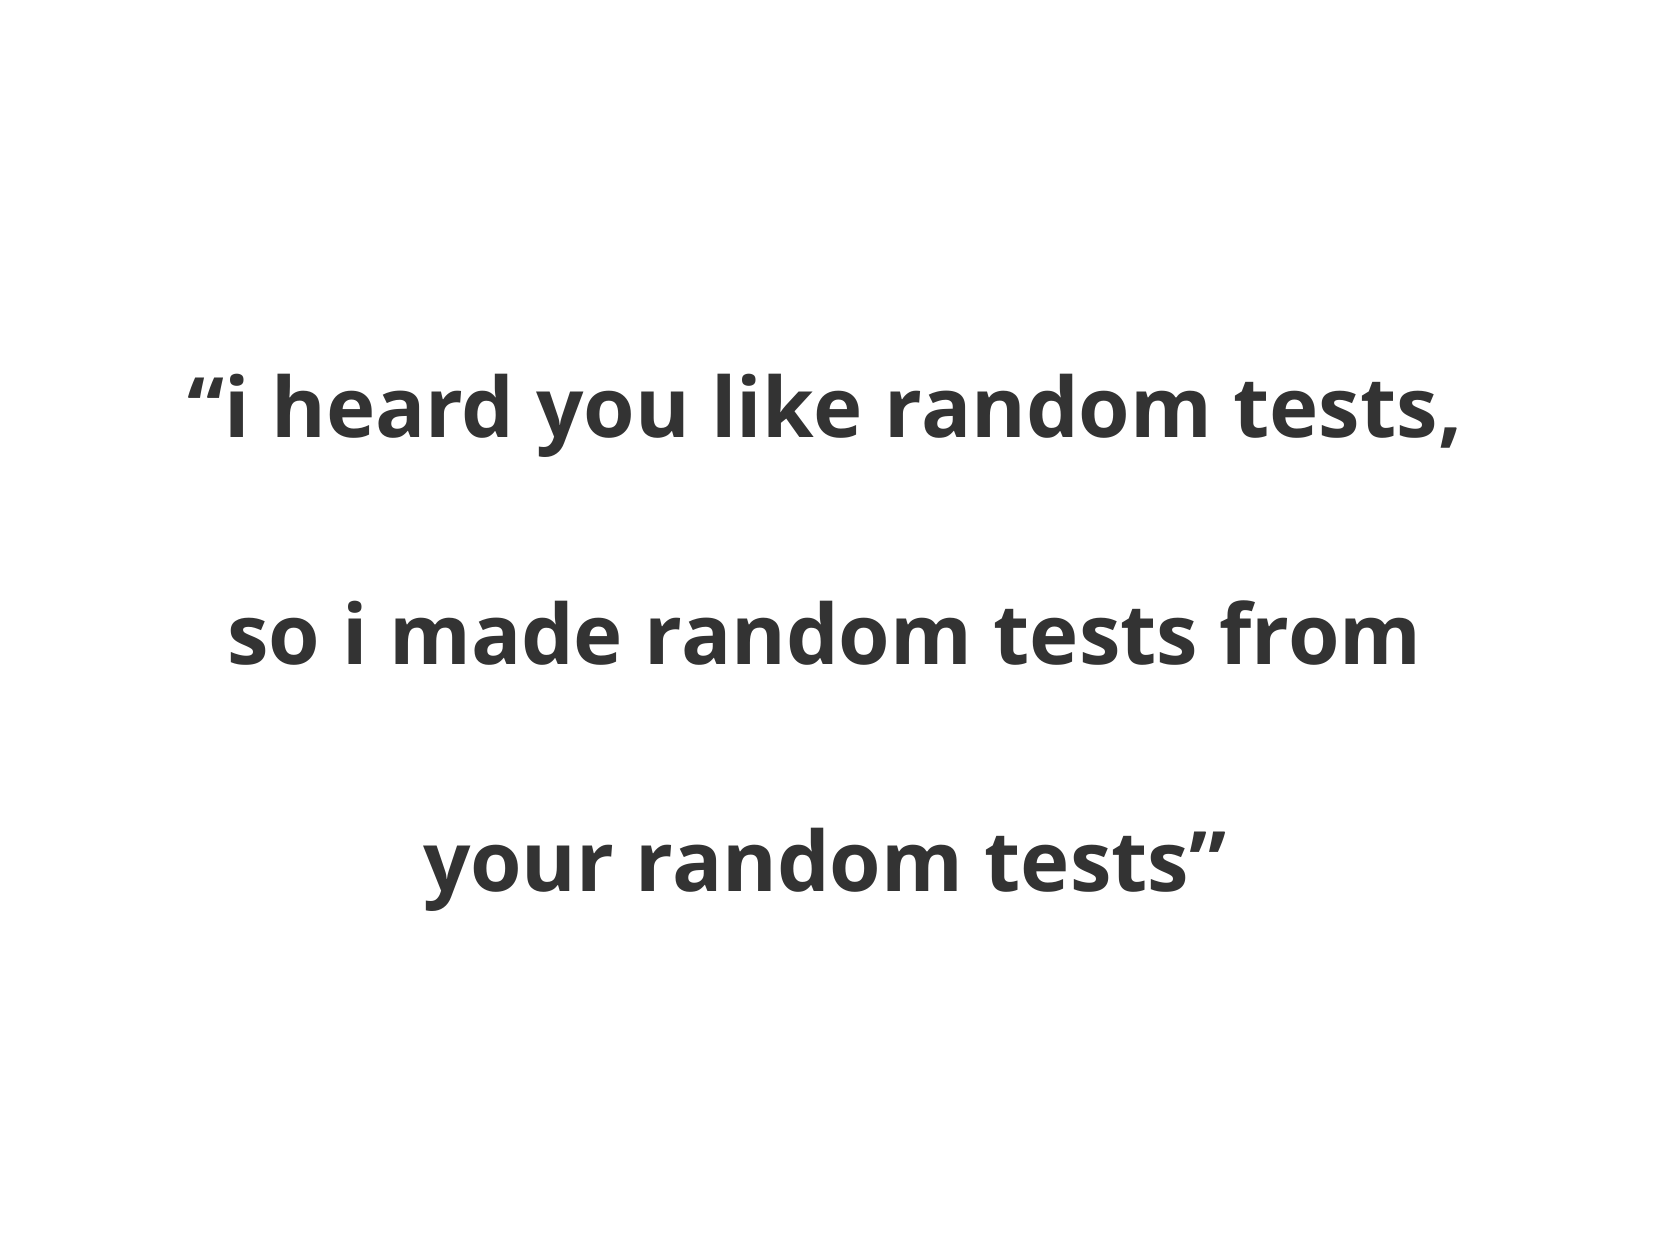

#
“i heard you like random tests,
so i made random tests from
your random tests”